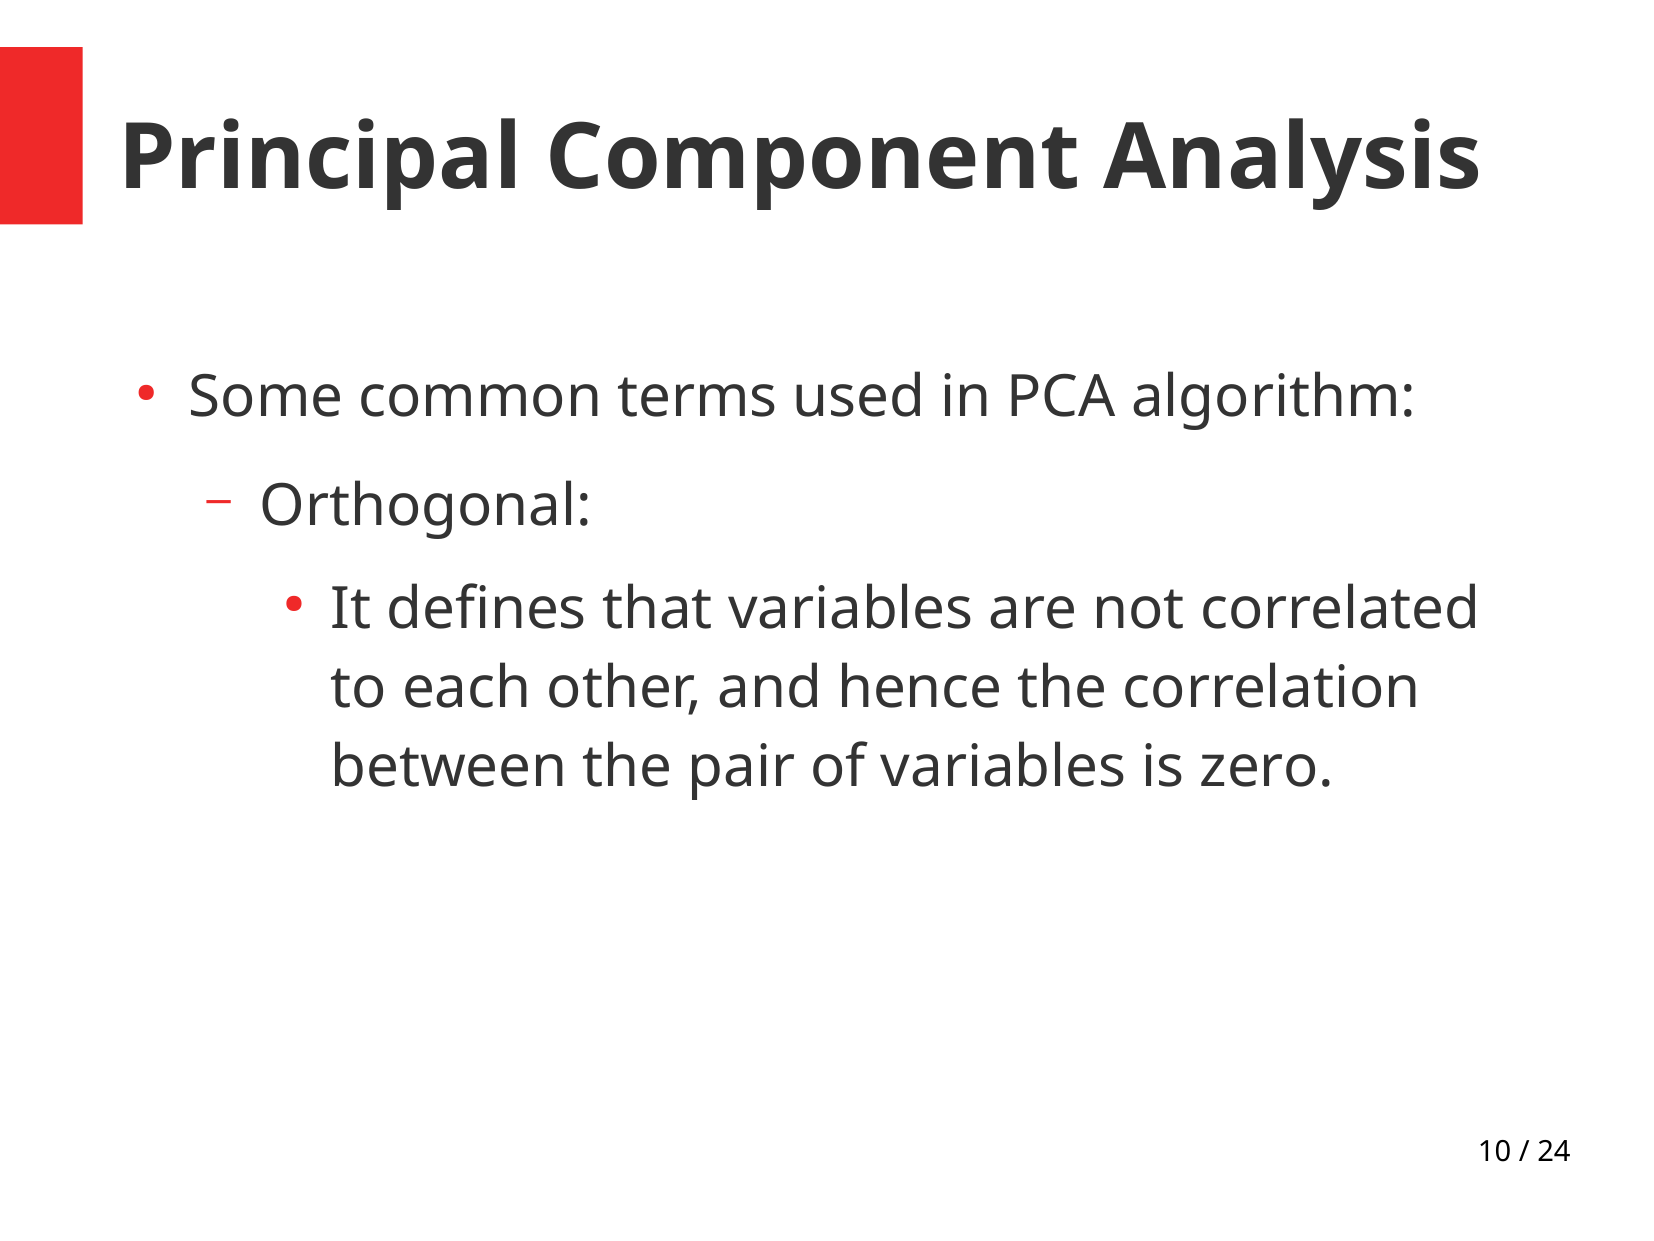

# Principal Component Analysis
Some common terms used in PCA algorithm:
Orthogonal:
It defines that variables are not correlated to each other, and hence the correlation between the pair of variables is zero.
10